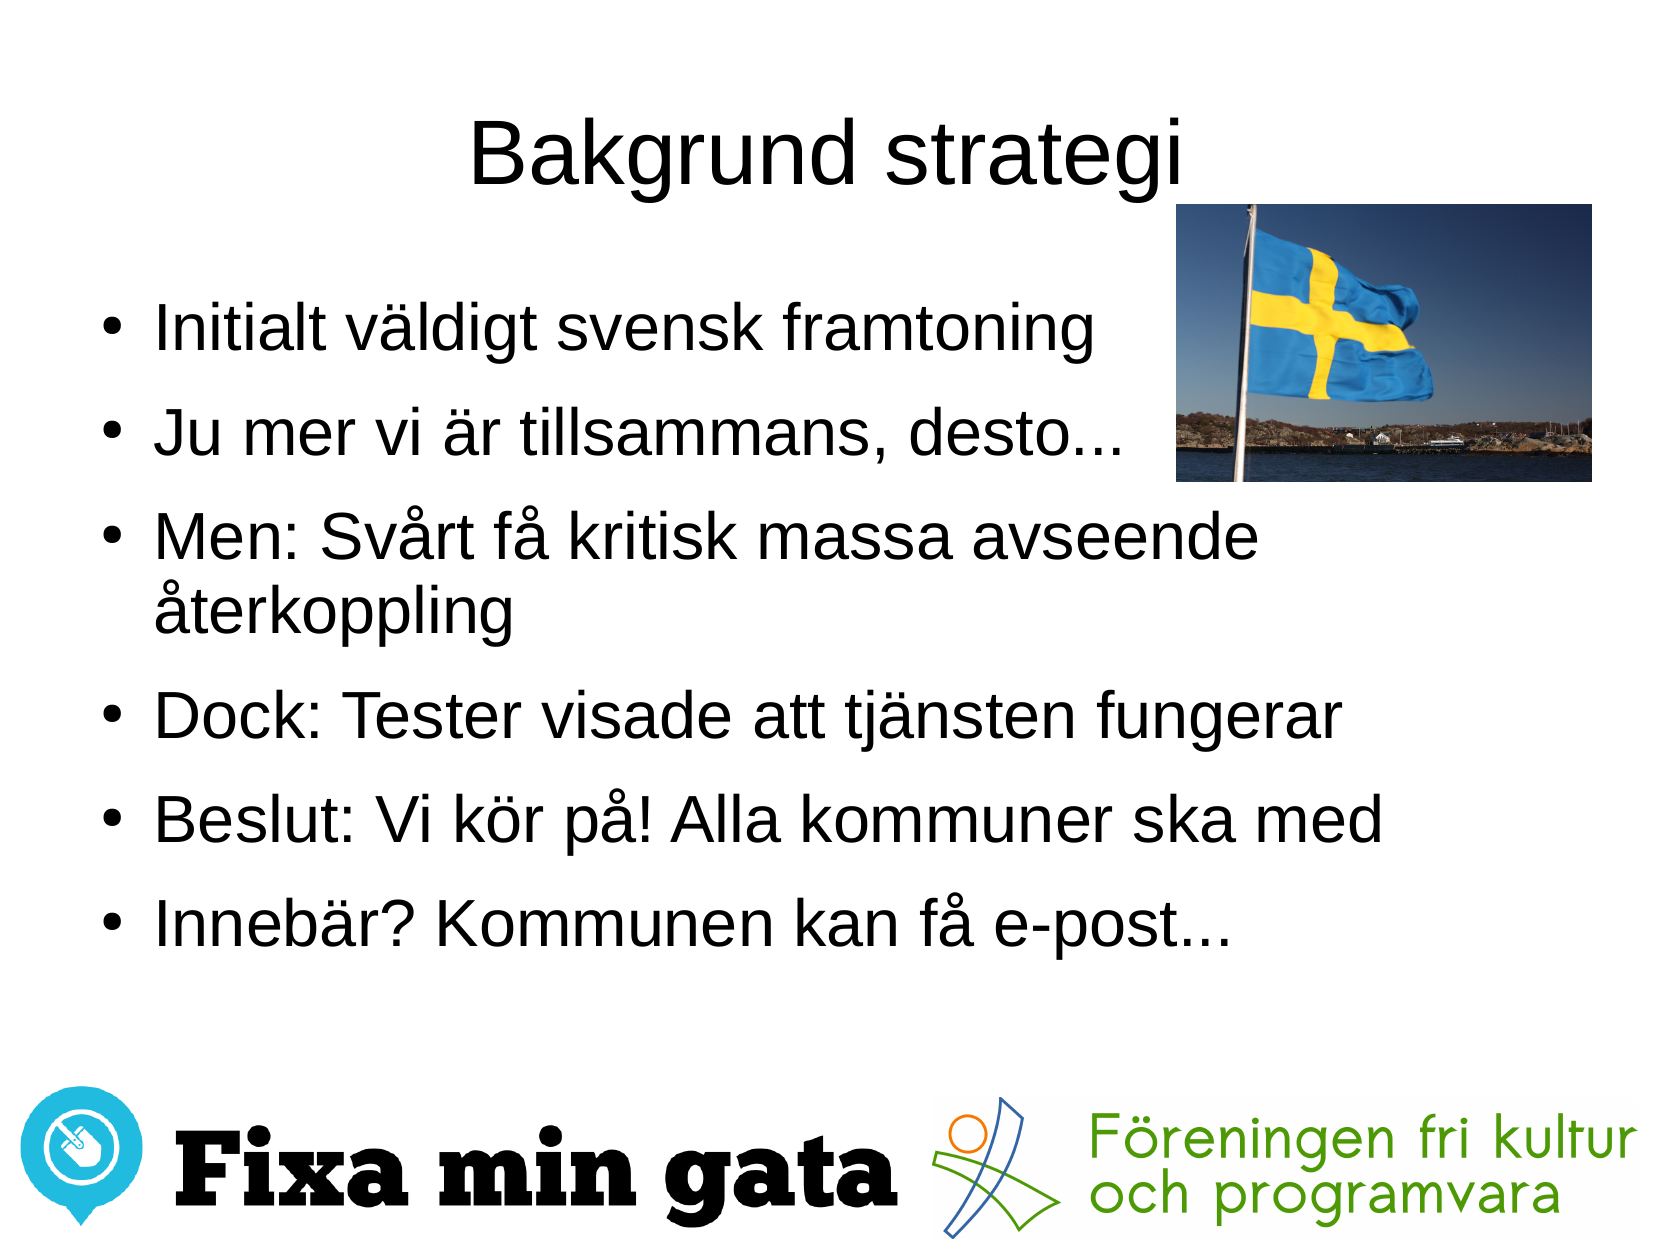

# Bakgrund strategi
Initialt väldigt svensk framtoning
Ju mer vi är tillsammans, desto...
Men: Svårt få kritisk massa avseende återkoppling
Dock: Tester visade att tjänsten fungerar
Beslut: Vi kör på! Alla kommuner ska med
Innebär? Kommunen kan få e-post...